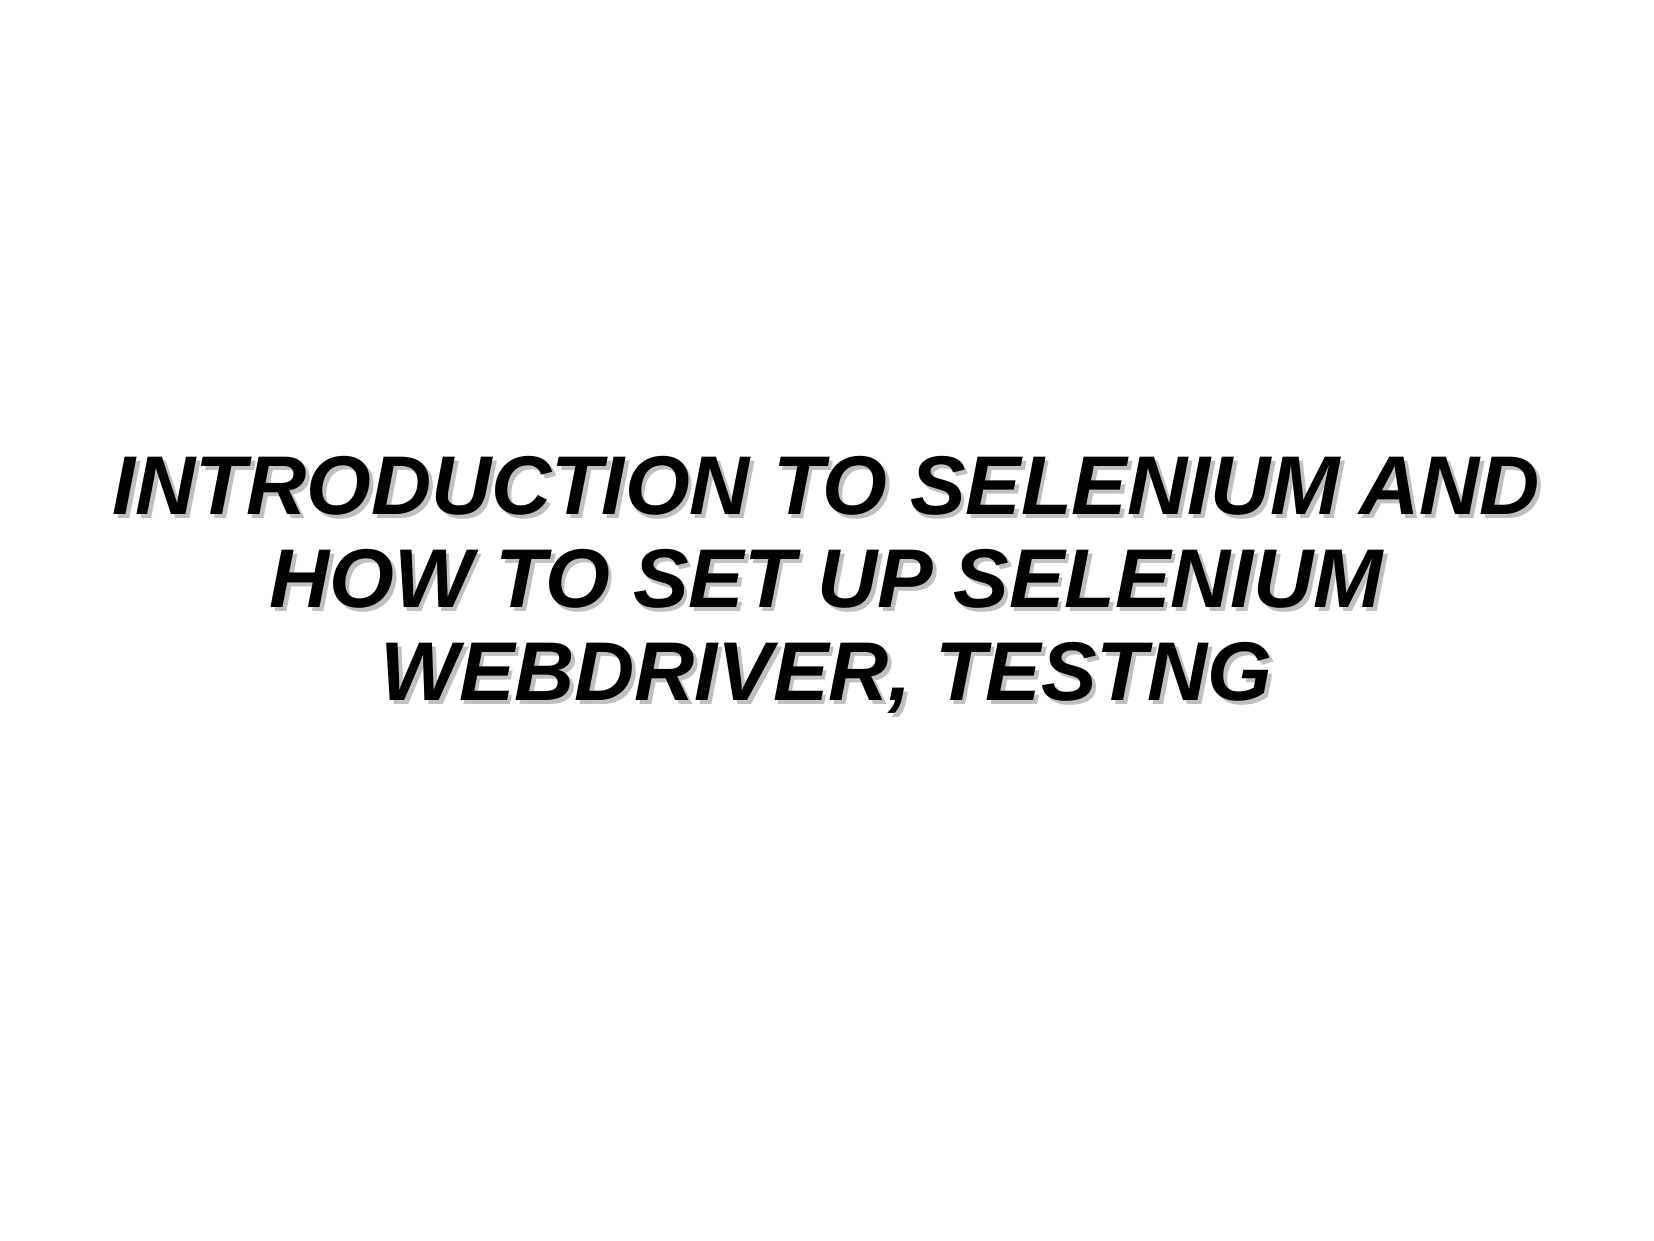

# INTRODUCTION TO SELENIUM AND HOW TO SET UP SELENIUM WEBDRIVER, TESTNG